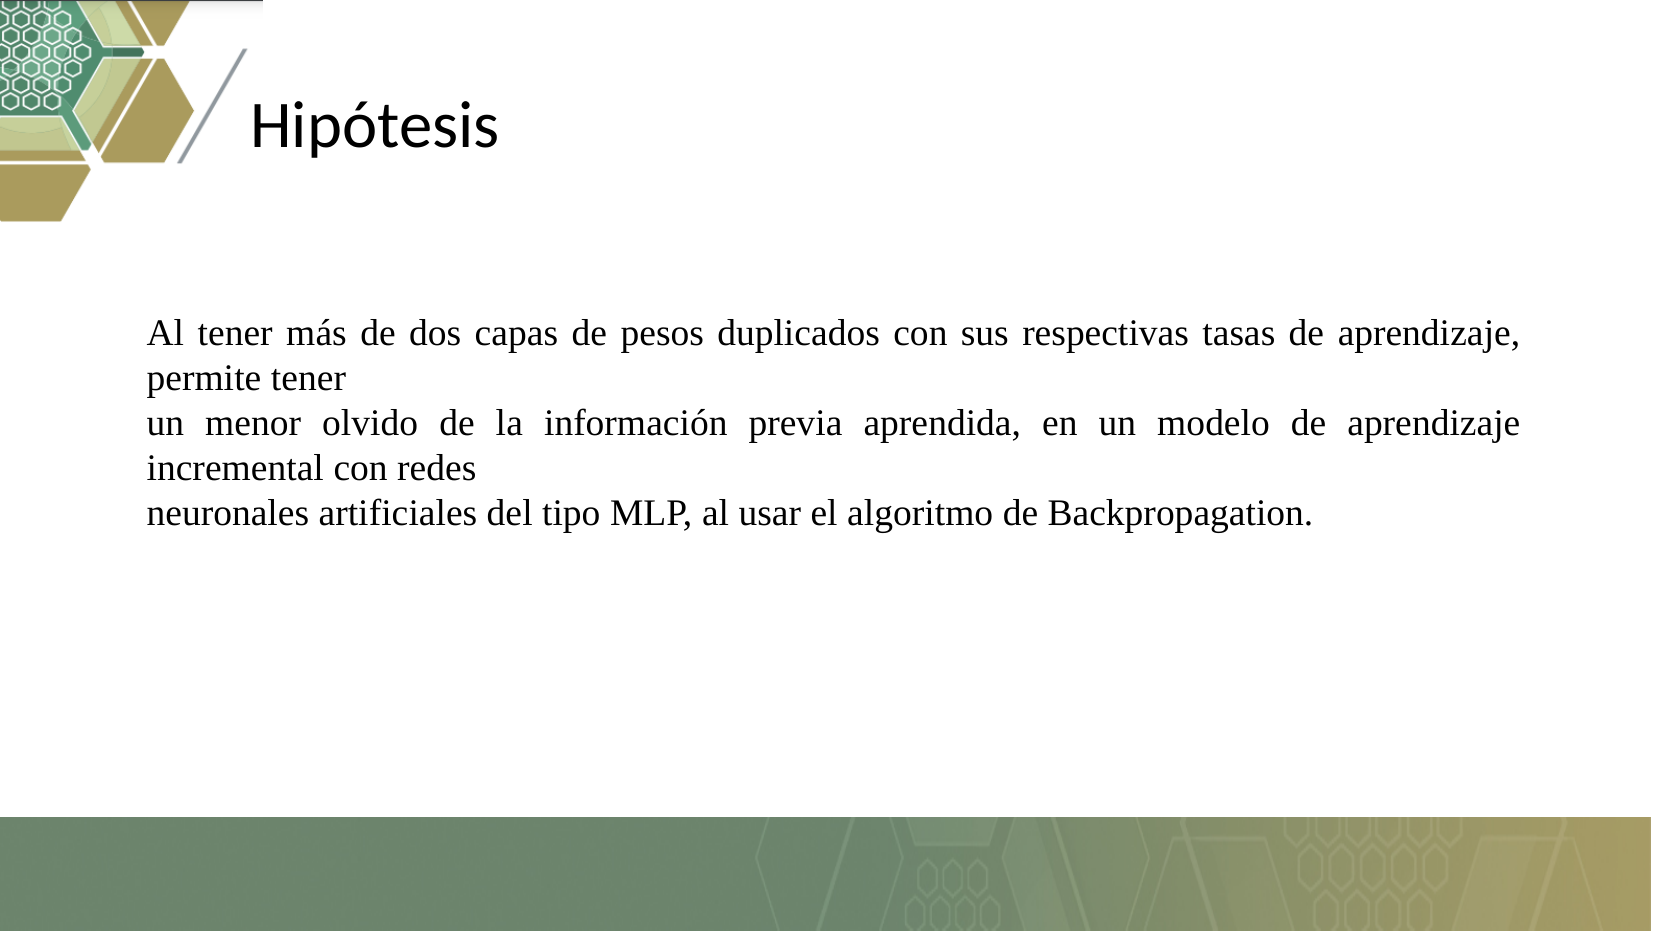

Hipótesis
Al tener más de dos capas de pesos duplicados con sus respectivas tasas de aprendizaje, permite tener
un menor olvido de la información previa aprendida, en un modelo de aprendizaje incremental con redes
neuronales artificiales del tipo MLP, al usar el algoritmo de Backpropagation.